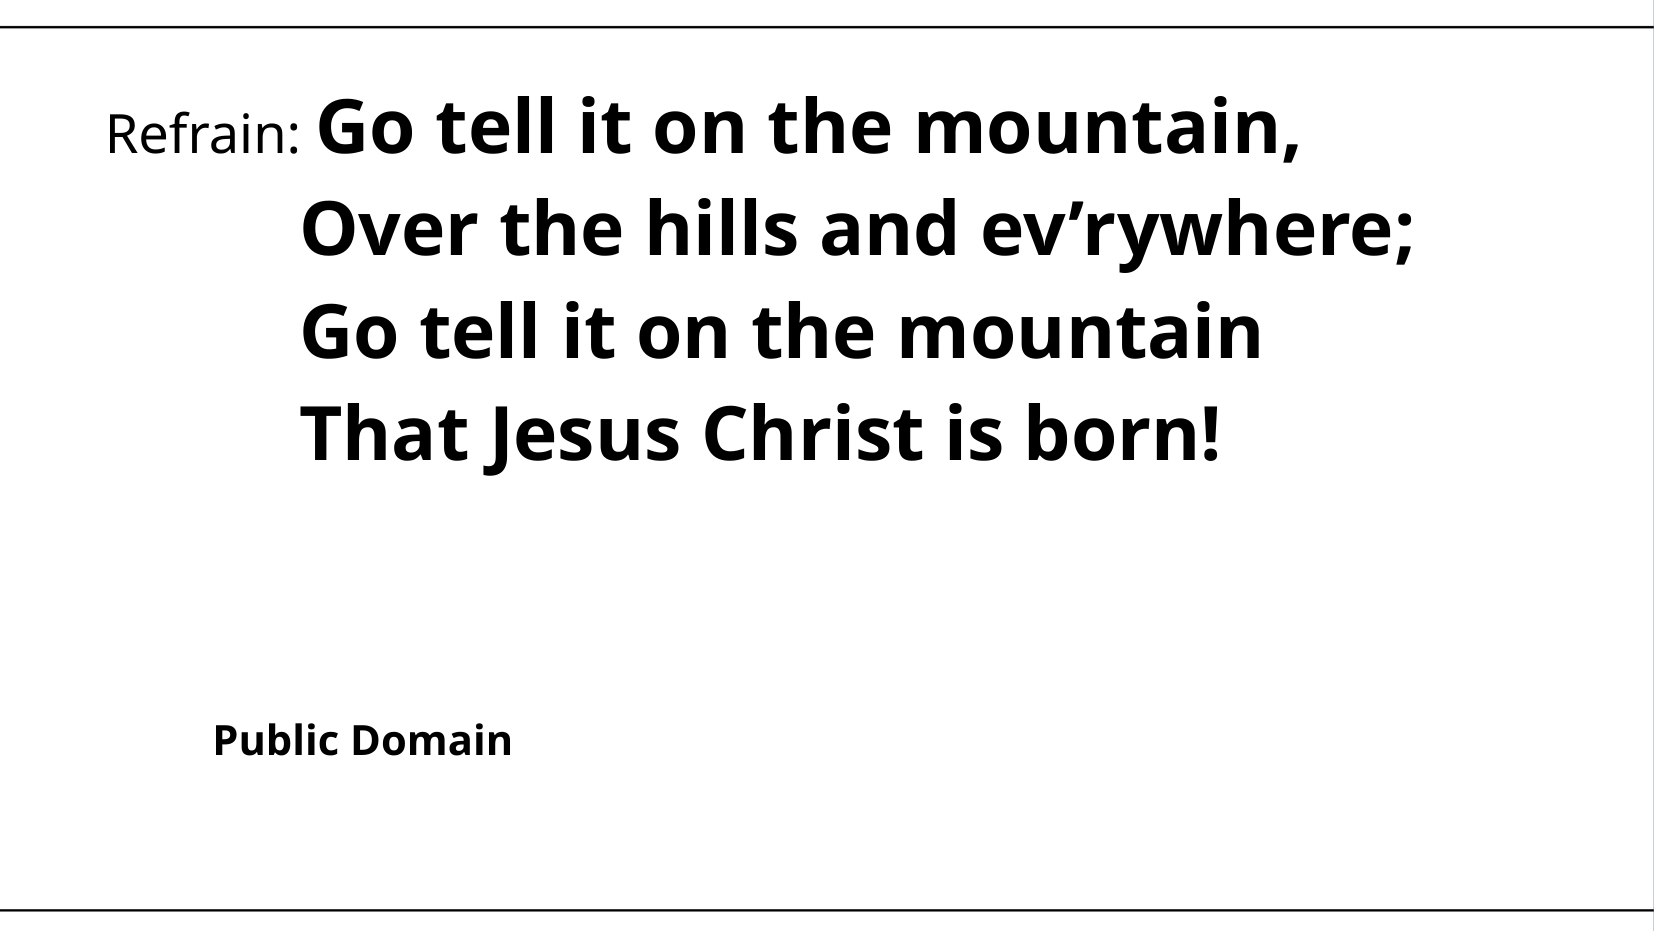

Refrain: Go tell it on the mountain,
 Over the hills and ev’rywhere;
 Go tell it on the mountain
 That Jesus Christ is born!
 Public Domain